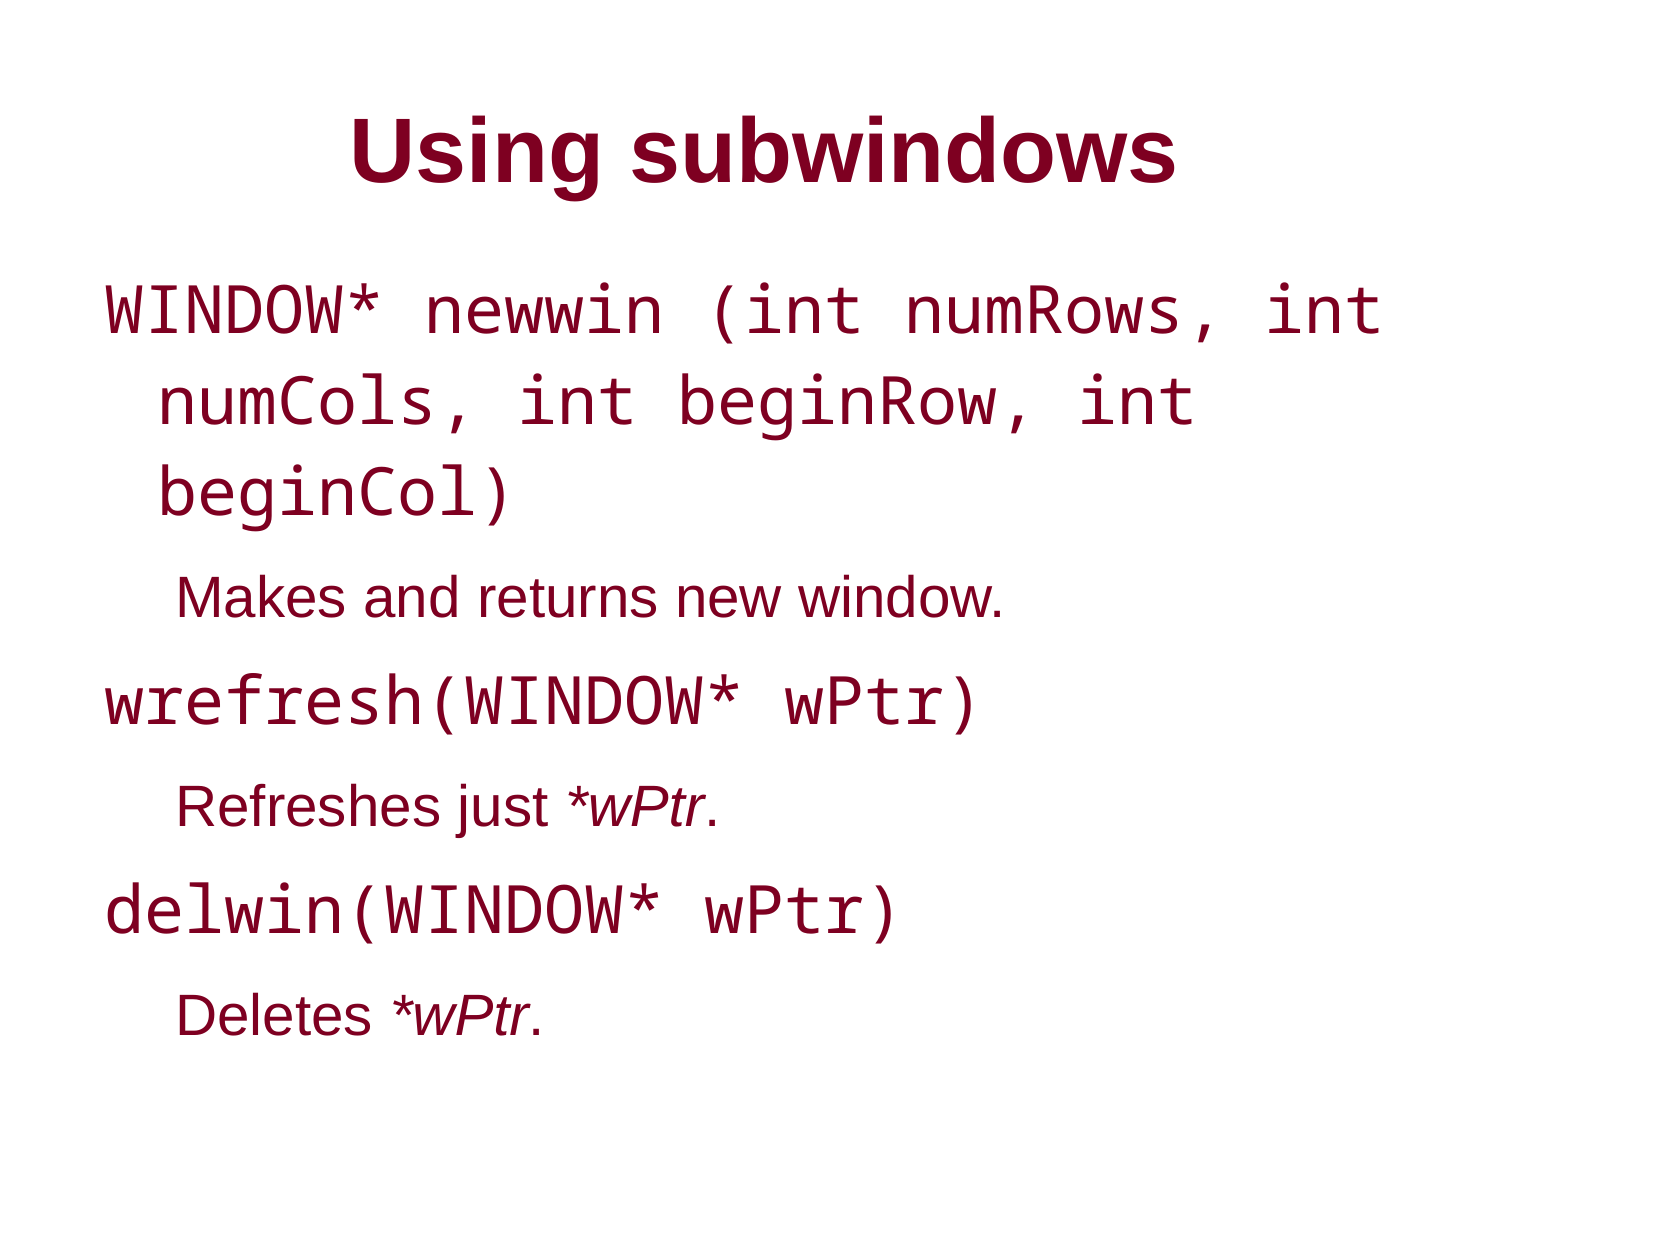

# Using subwindows
WINDOW* newwin (int numRows, int numCols, int beginRow, int beginCol)
Makes and returns new window.
wrefresh(WINDOW* wPtr)
Refreshes just *wPtr.
delwin(WINDOW* wPtr)
Deletes *wPtr.